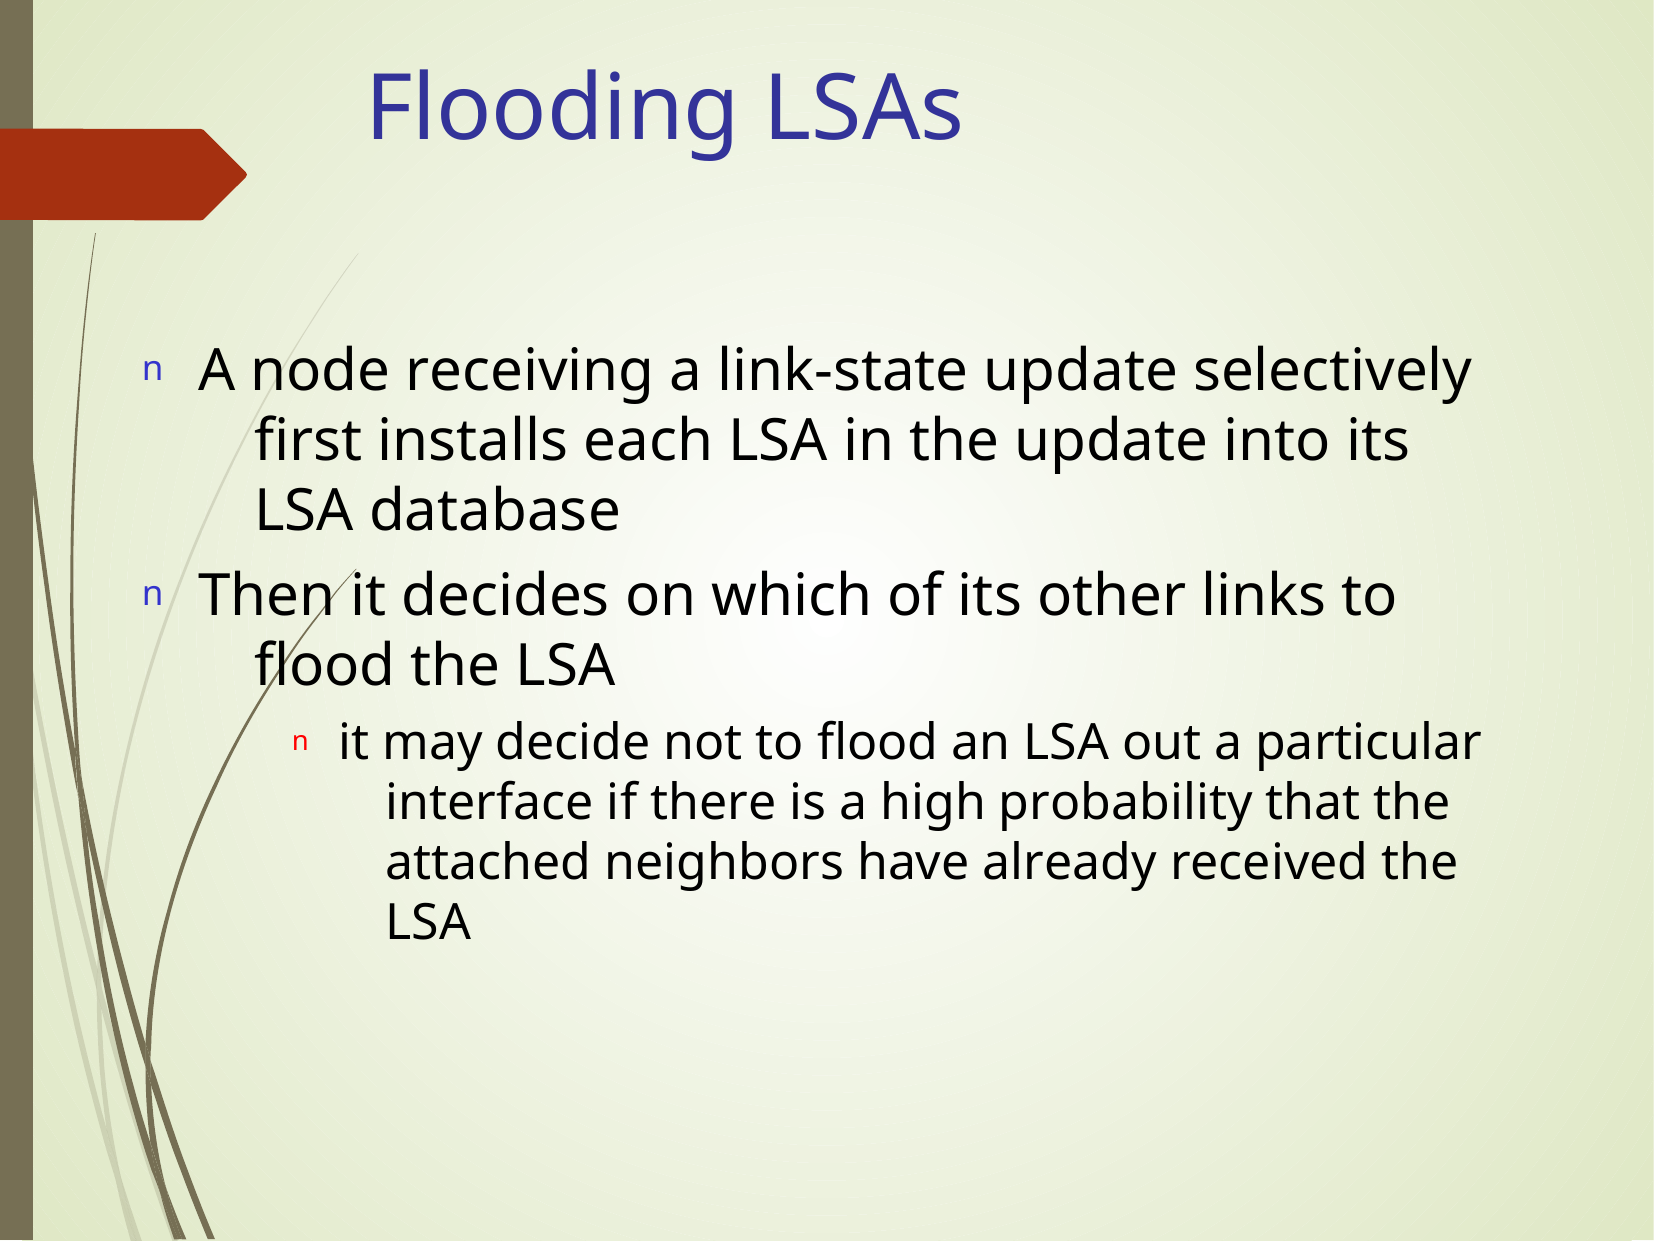

Flooding LSAs
A node receiving a link-state update selectively first installs each LSA in the update into its LSA database
Then it decides on which of its other links to flood the LSA
it may decide not to flood an LSA out a particular interface if there is a high probability that the attached neighbors have already received the LSA